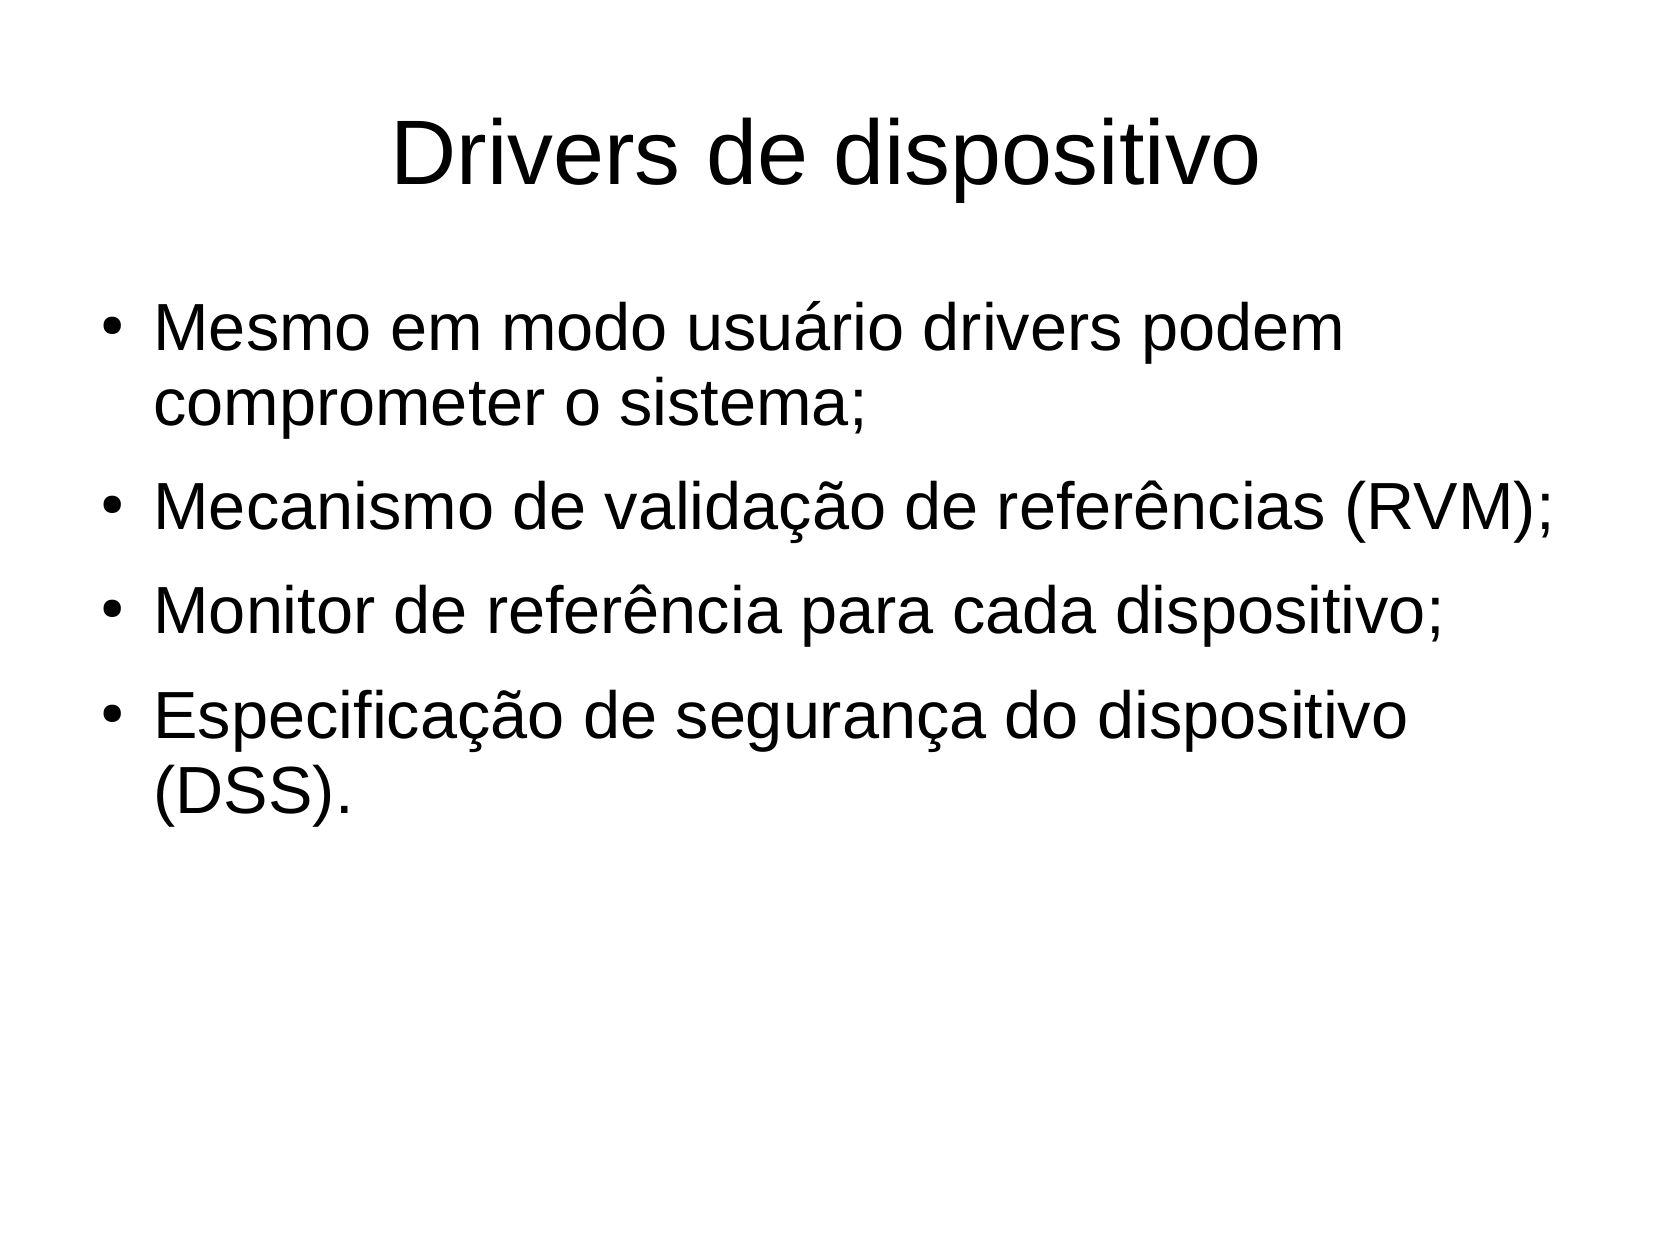

# Drivers de dispositivo
Mesmo em modo usuário drivers podem comprometer o sistema;
Mecanismo de validação de referências (RVM);
Monitor de referência para cada dispositivo;
Especificação de segurança do dispositivo (DSS).